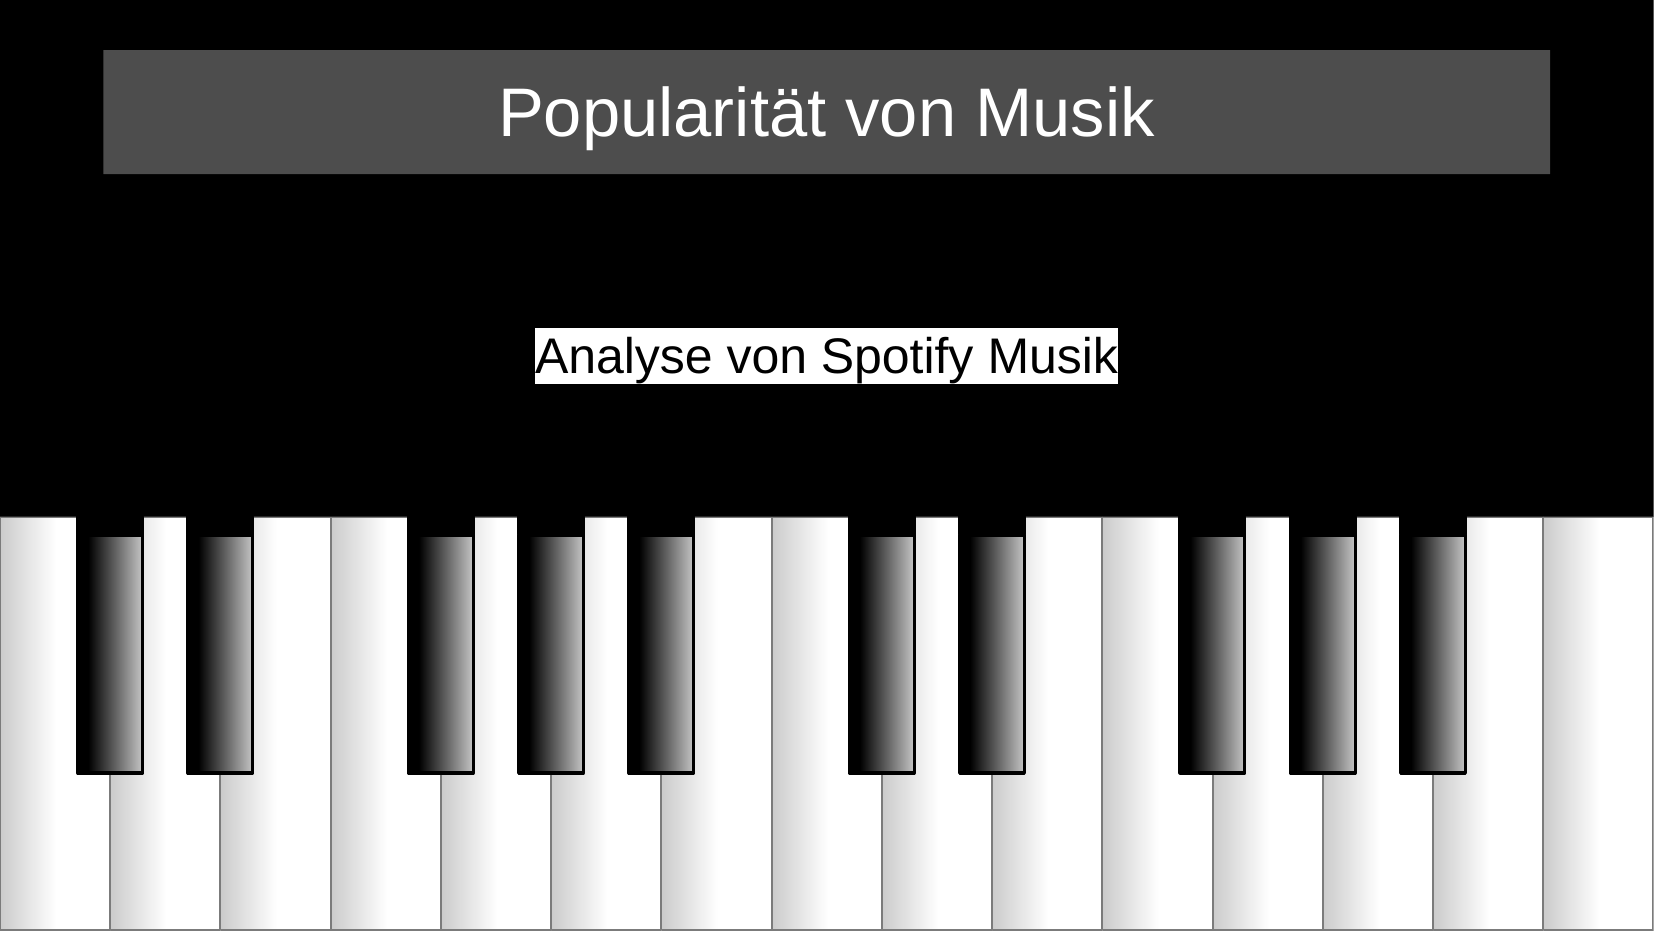

# Popularität von Musik
Analyse von Spotify Musik